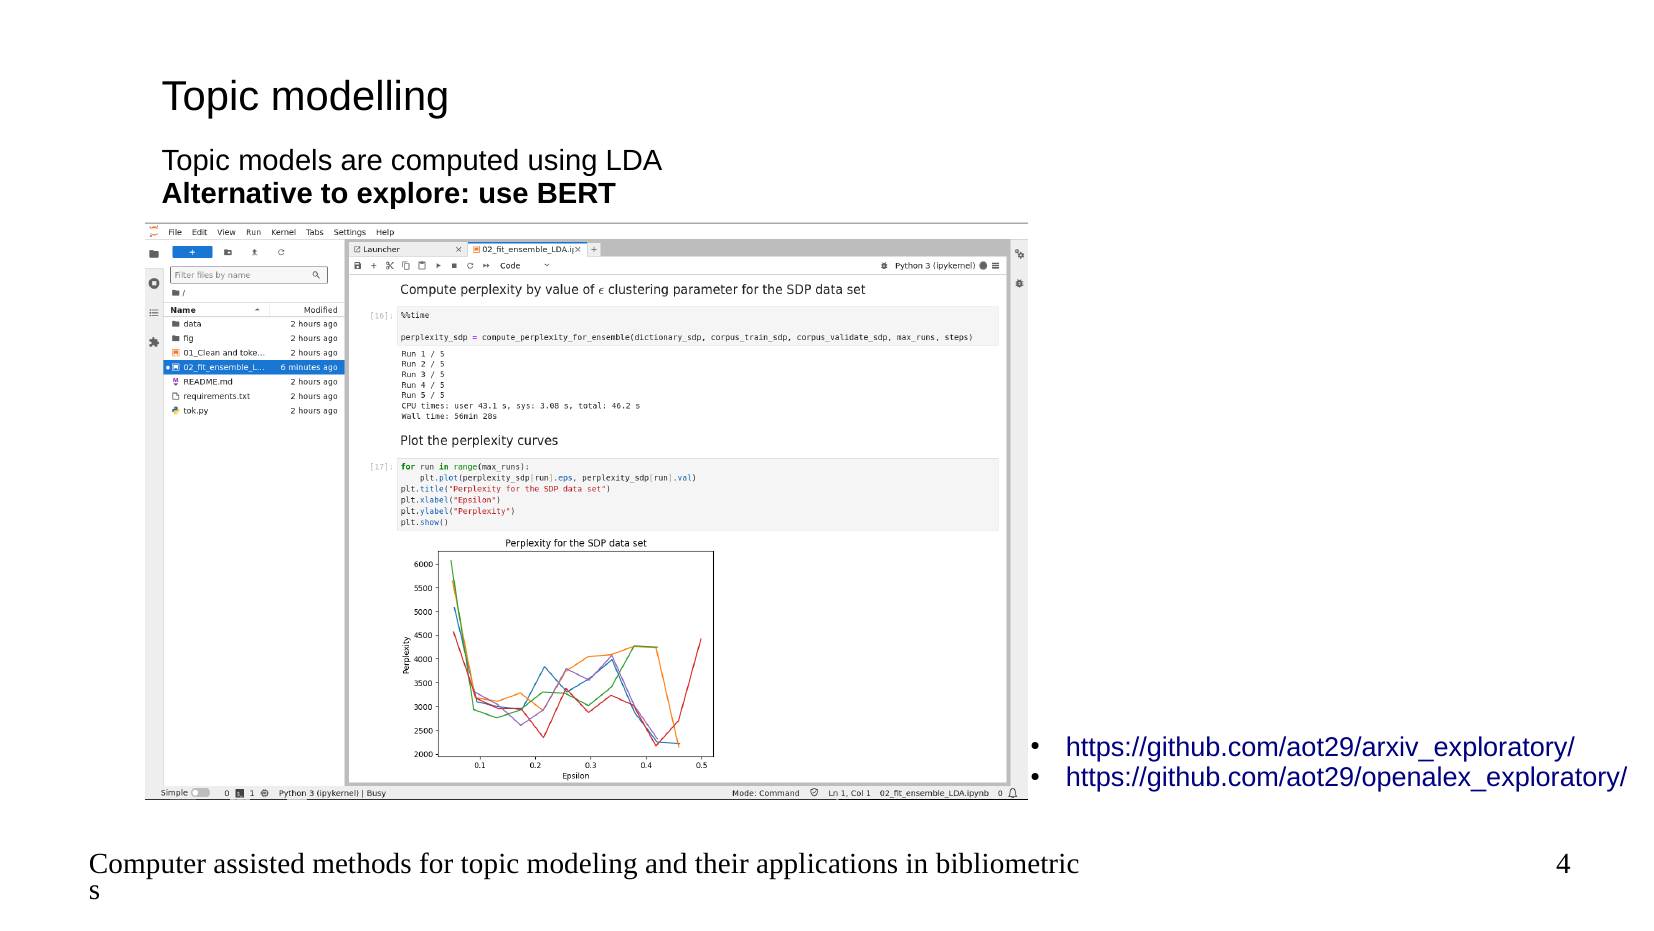

Topic modelling
Topic models are computed using LDA
Alternative to explore: use BERT
https://github.com/aot29/arxiv_exploratory/
https://github.com/aot29/openalex_exploratory/
Computer assisted methods for topic modeling and their applications in bibliometrics
4